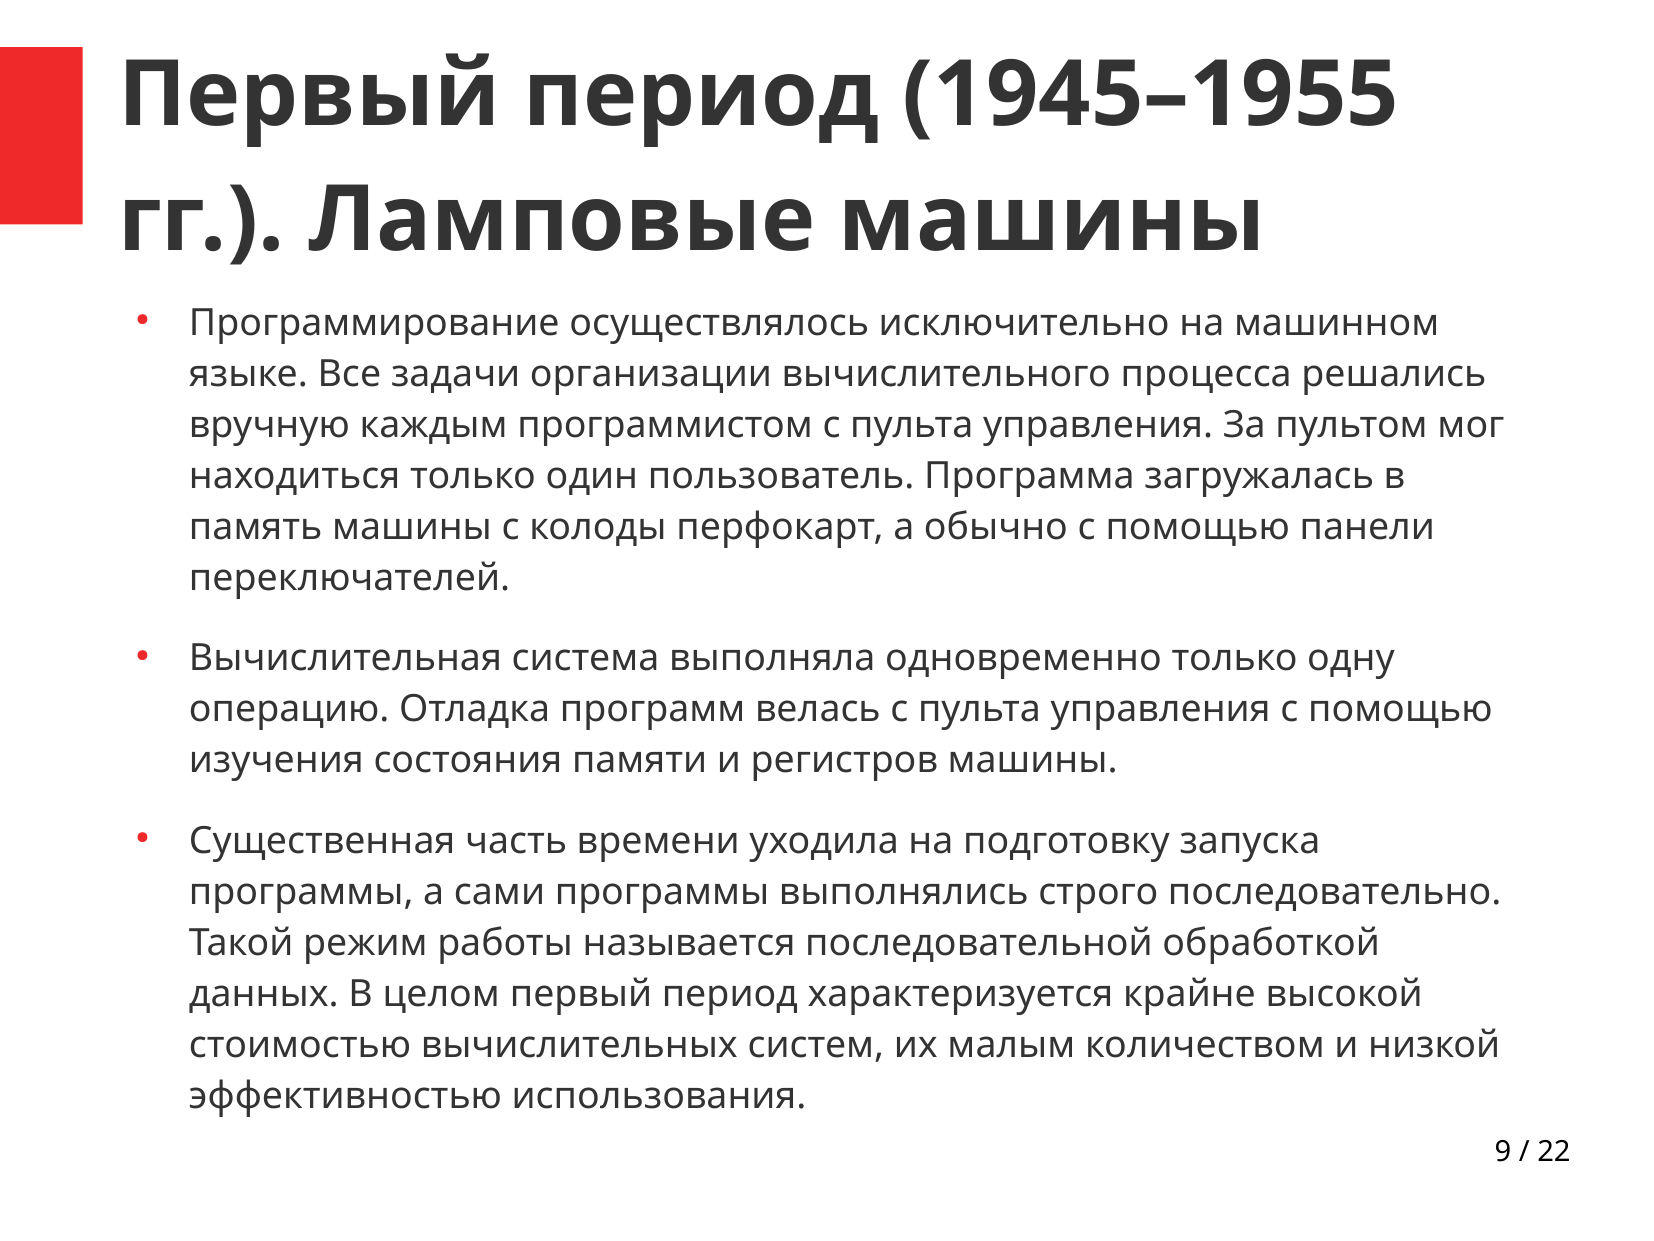

# Первый период (1945–1955 гг.). Ламповые машины
Программирование осуществлялось исключительно на машинном языке. Все задачи организации вычислительного процесса решались вручную каждым программистом с пульта управления. За пультом мог находиться только один пользователь. Программа загружалась в память машины с колоды перфокарт, а обычно с помощью панели переключателей.
Вычислительная система выполняла одновременно только одну операцию. Отладка программ велась с пульта управления с помощью изучения состояния памяти и регистров машины.
Существенная часть времени уходила на подготовку запуска программы, а сами программы выполнялись строго последовательно. Такой режим работы называется последовательной обработкой данных. В целом первый период характеризуется крайне высокой стоимостью вычислительных систем, их малым количеством и низкой эффективностью использования.
9